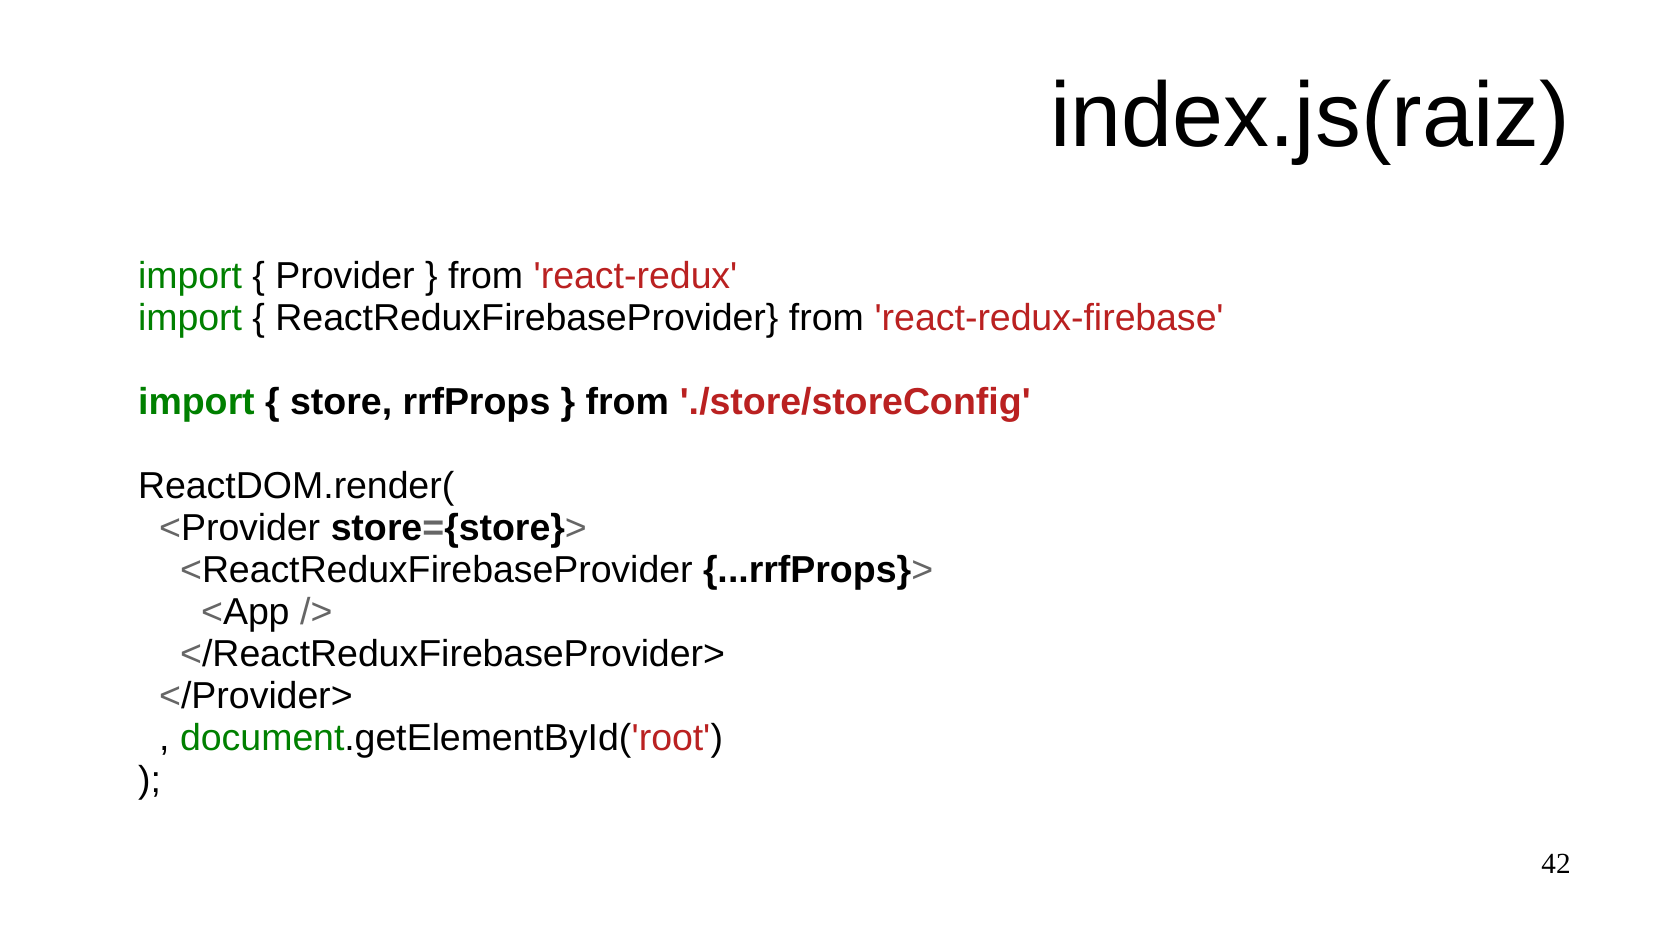

# index.js(raiz)
import { Provider } from 'react-redux'
import { ReactReduxFirebaseProvider} from 'react-redux-firebase'
import { store, rrfProps } from './store/storeConfig'
ReactDOM.render(
 <Provider store={store}>
 <ReactReduxFirebaseProvider {...rrfProps}>
 <App />
 </ReactReduxFirebaseProvider>
 </Provider>
 , document.getElementById('root')
);
42